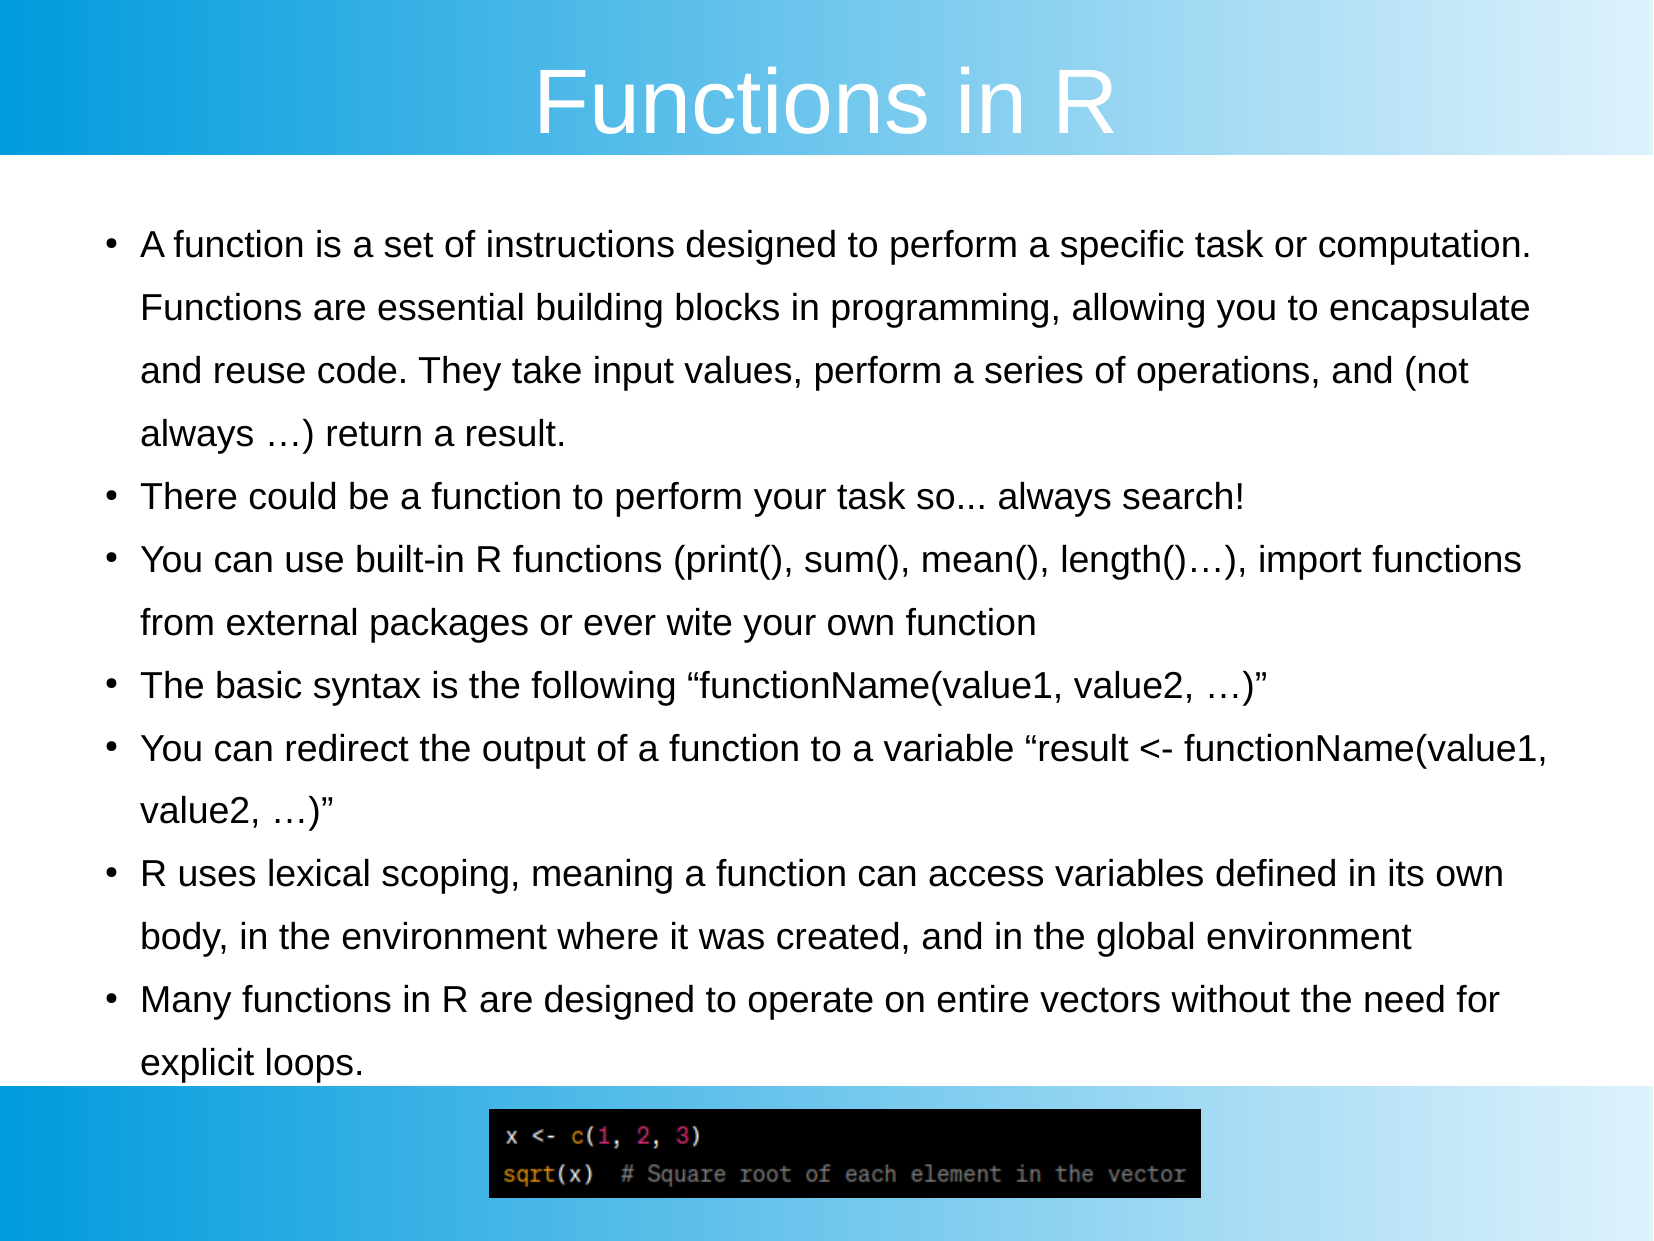

# Functions in R
A function is a set of instructions designed to perform a specific task or computation. Functions are essential building blocks in programming, allowing you to encapsulate and reuse code. They take input values, perform a series of operations, and (not always …) return a result.
There could be a function to perform your task so... always search!
You can use built-in R functions (print(), sum(), mean(), length()…), import functions from external packages or ever wite your own function
The basic syntax is the following “functionName(value1, value2, …)”
You can redirect the output of a function to a variable “result <- functionName(value1, value2, …)”
R uses lexical scoping, meaning a function can access variables defined in its own body, in the environment where it was created, and in the global environment
Many functions in R are designed to operate on entire vectors without the need for explicit loops.